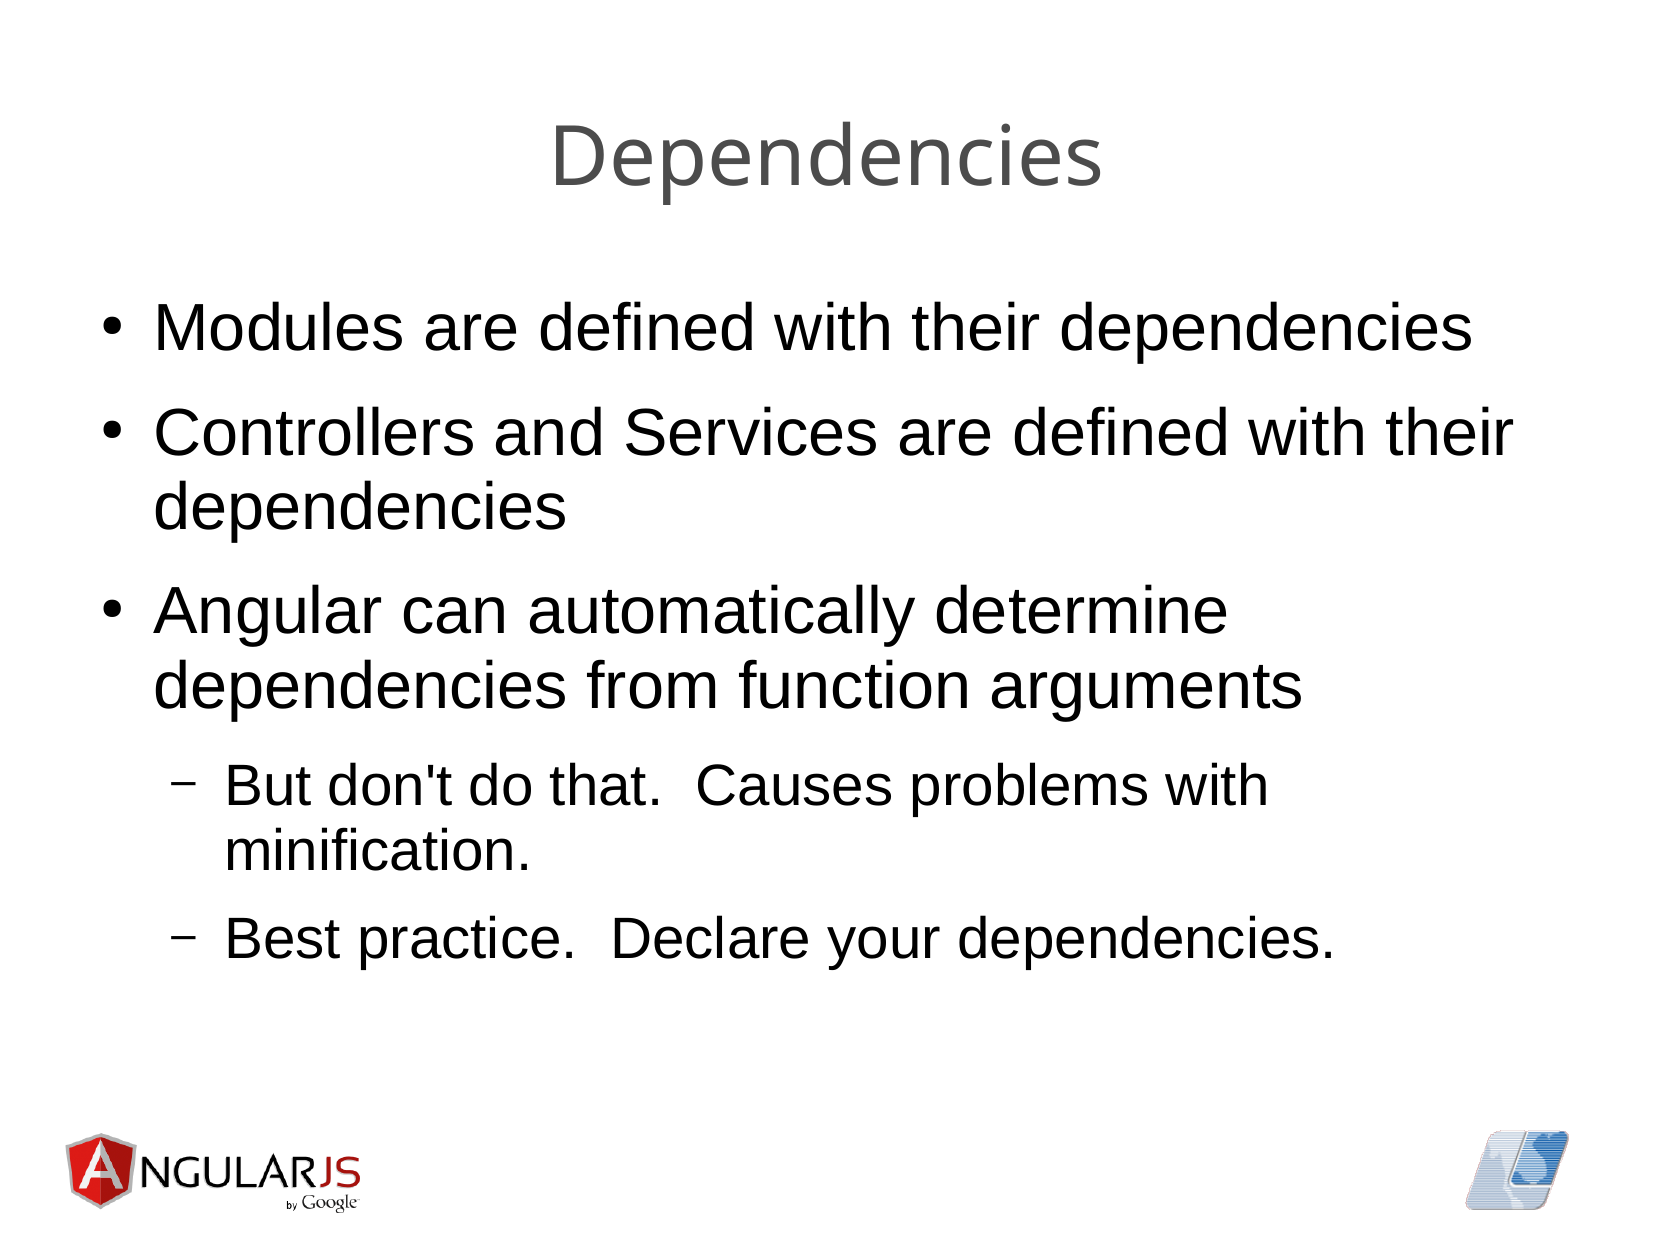

# Dependencies
Modules are defined with their dependencies
Controllers and Services are defined with their dependencies
Angular can automatically determine dependencies from function arguments
But don't do that. Causes problems with minification.
Best practice. Declare your dependencies.